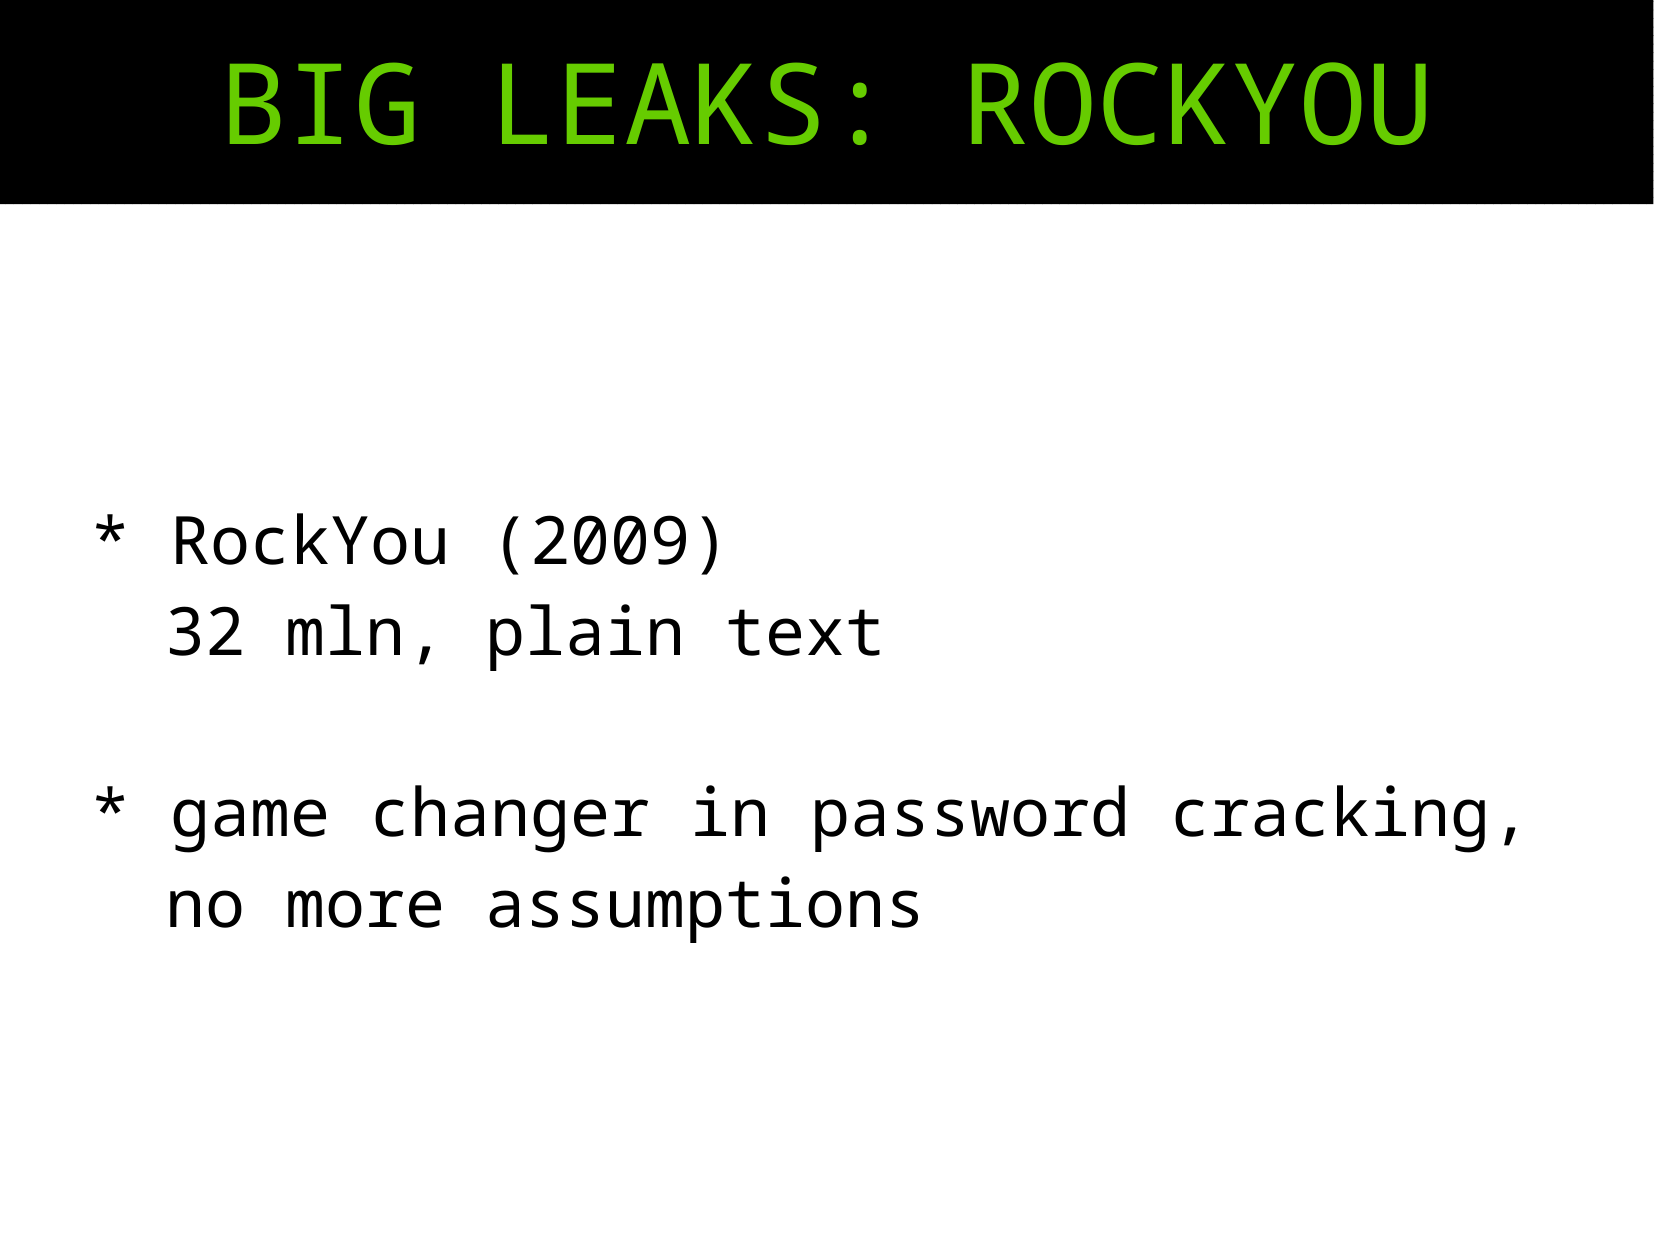

# BIG LEAKS: ROCKYOU
* RockYou (2009)
	32 mln, plain text
* game changer in password cracking,
	no more assumptions